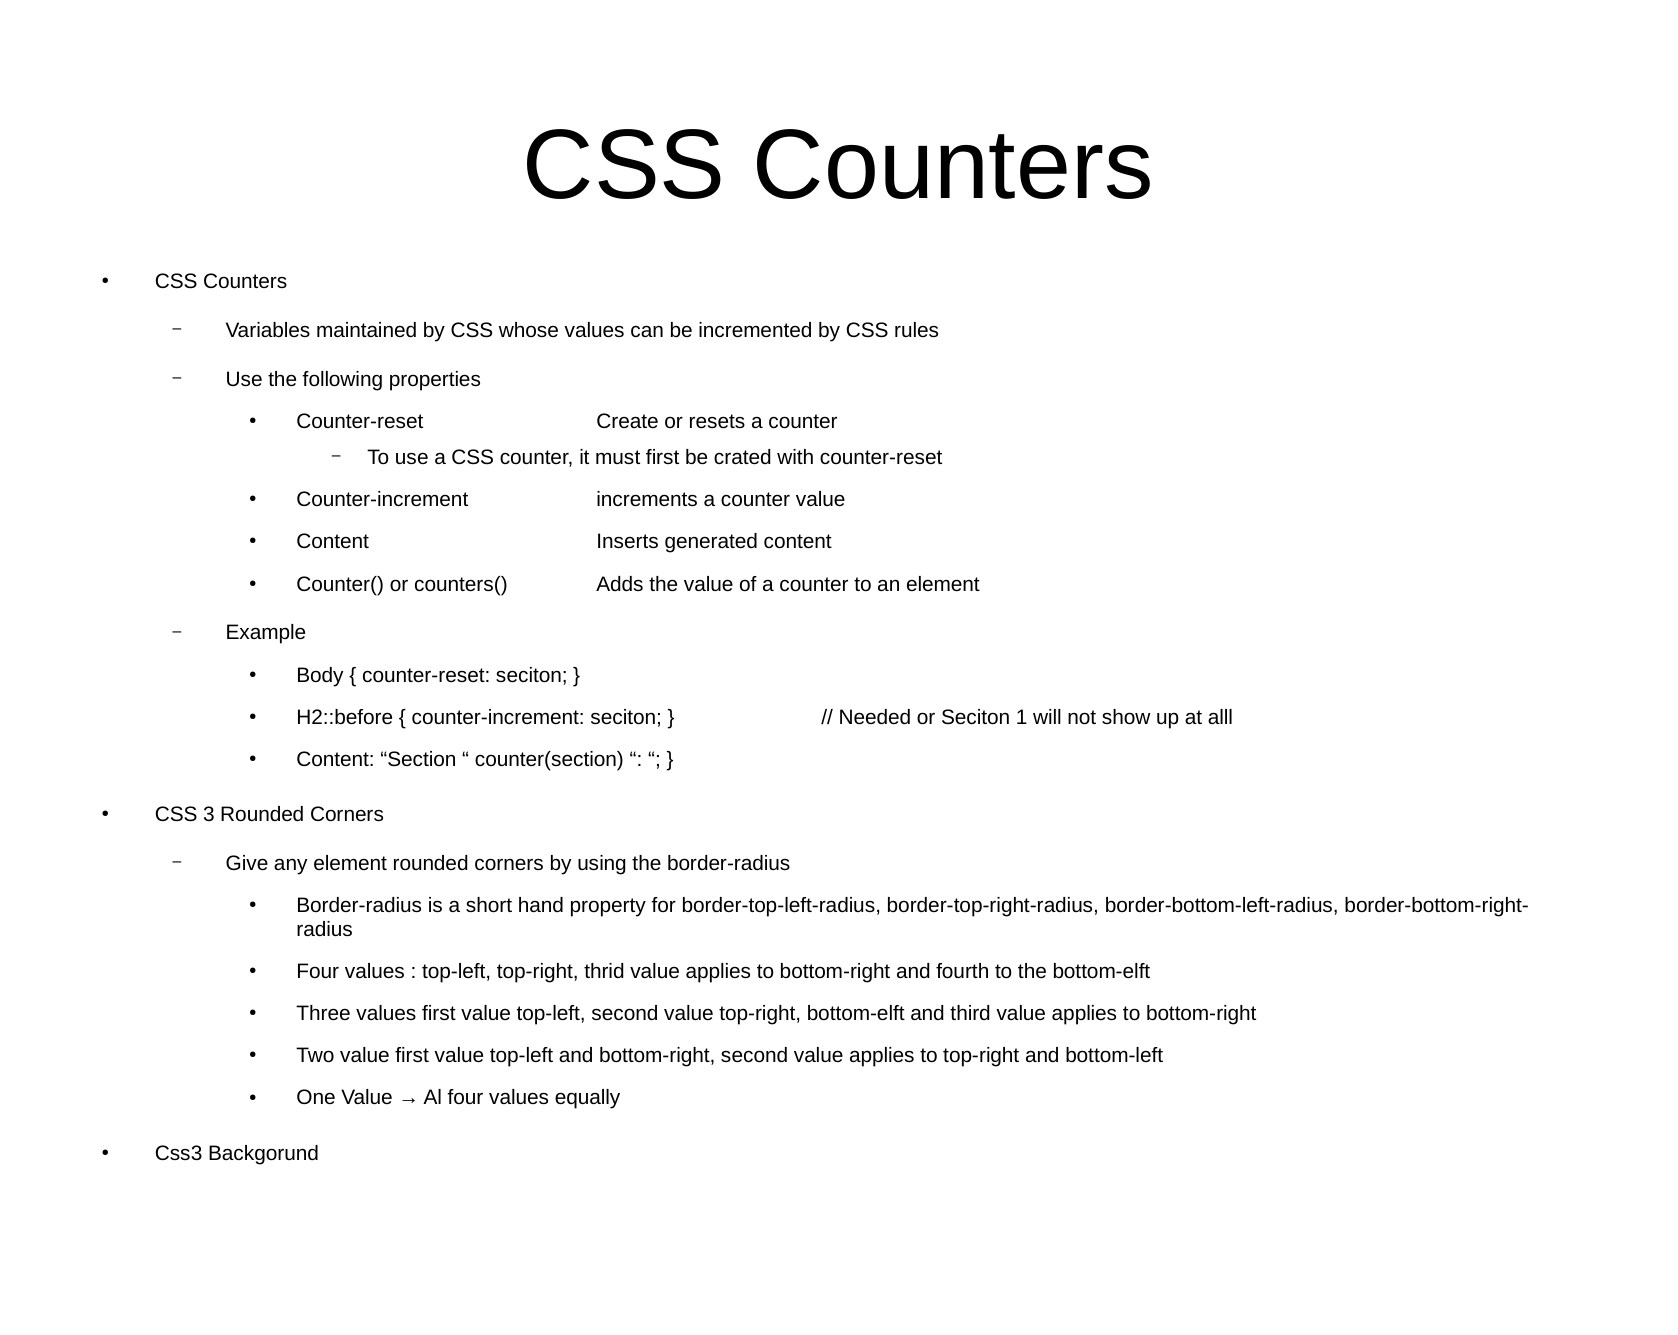

# CSS Counters
CSS Counters
Variables maintained by CSS whose values can be incremented by CSS rules
Use the following properties
Counter-reset			Create or resets a counter
To use a CSS counter, it must first be crated with counter-reset
Counter-increment		increments a counter value
Content				Inserts generated content
Counter() or counters() 		Adds the value of a counter to an element
Example
Body { counter-reset: seciton; }
H2::before { counter-increment: seciton; }		// Needed or Seciton 1 will not show up at alll
Content: “Section “ counter(section) “: “; }
CSS 3 Rounded Corners
Give any element rounded corners by using the border-radius
Border-radius is a short hand property for border-top-left-radius, border-top-right-radius, border-bottom-left-radius, border-bottom-right-radius
Four values : top-left, top-right, thrid value applies to bottom-right and fourth to the bottom-elft
Three values first value top-left, second value top-right, bottom-elft and third value applies to bottom-right
Two value first value top-left and bottom-right, second value applies to top-right and bottom-left
One Value → Al four values equally
Css3 Backgorund